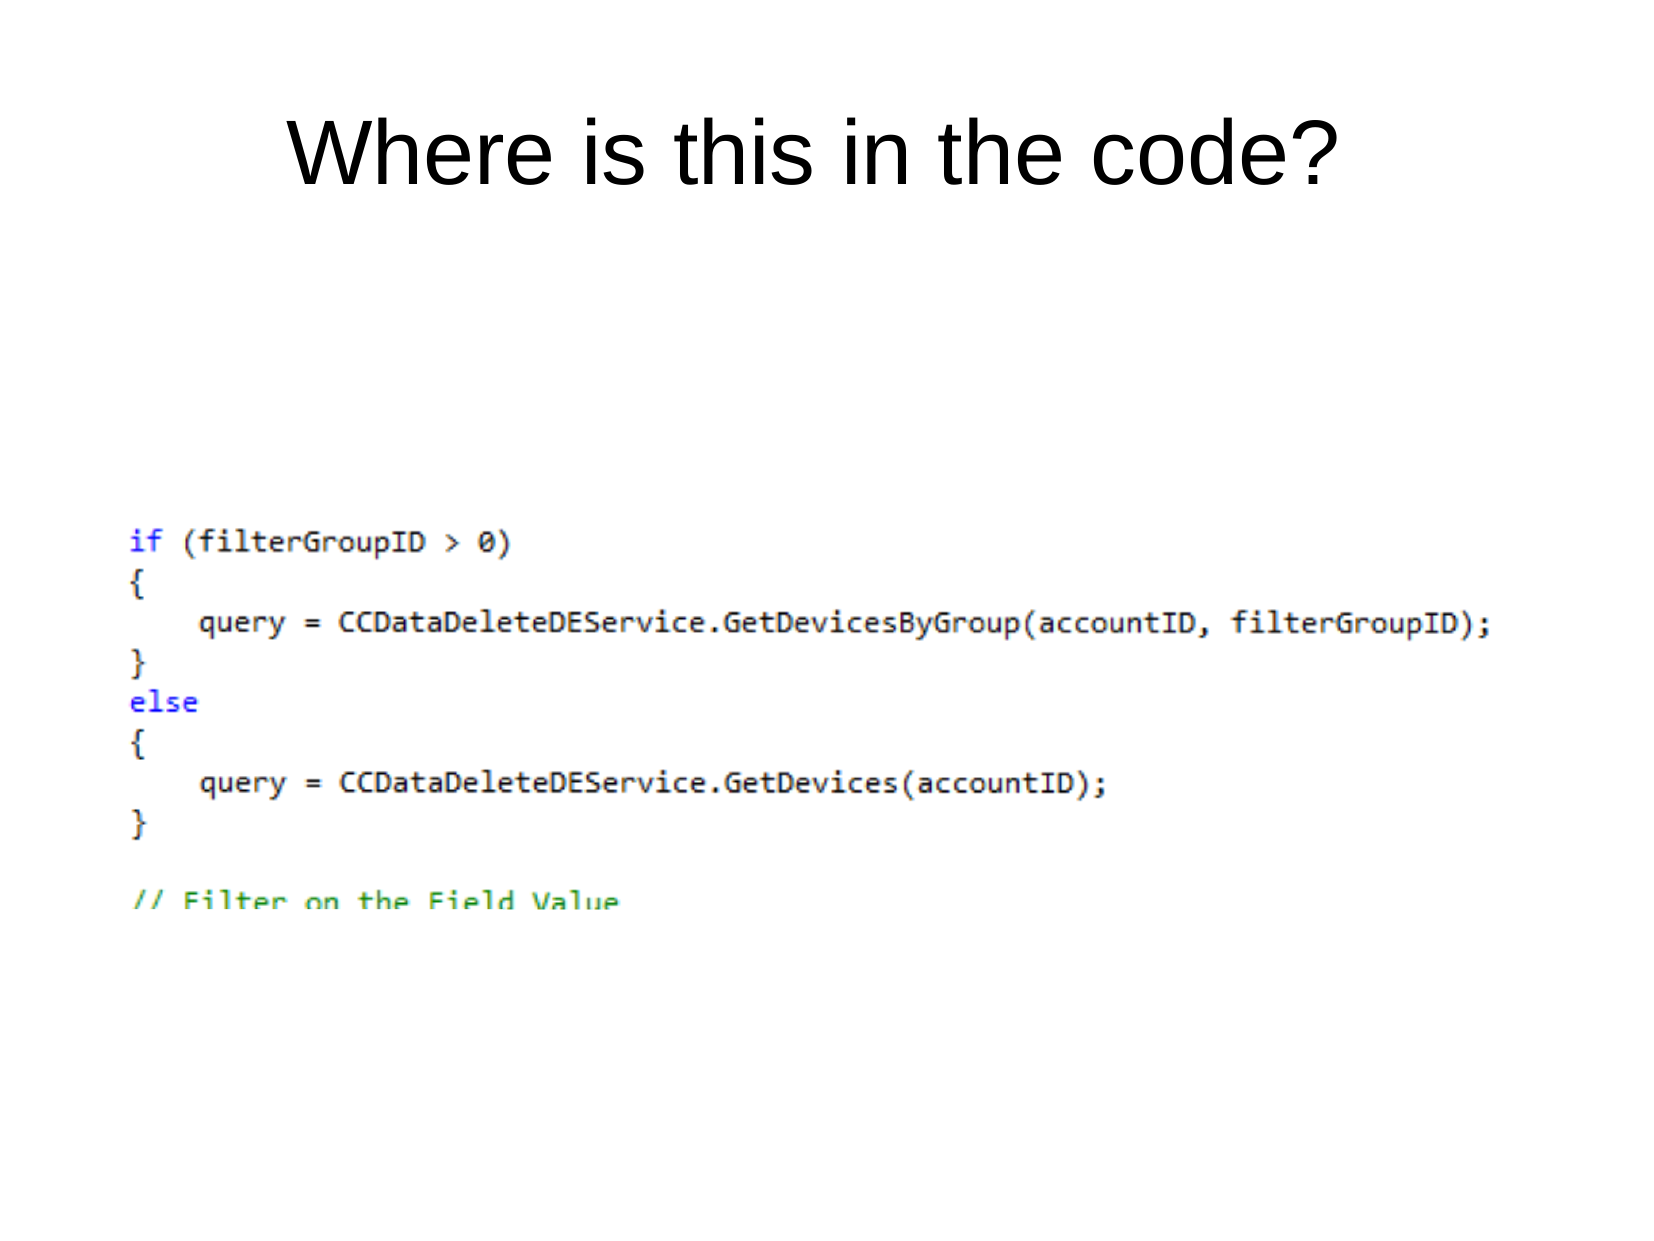

# Where is this in the code?